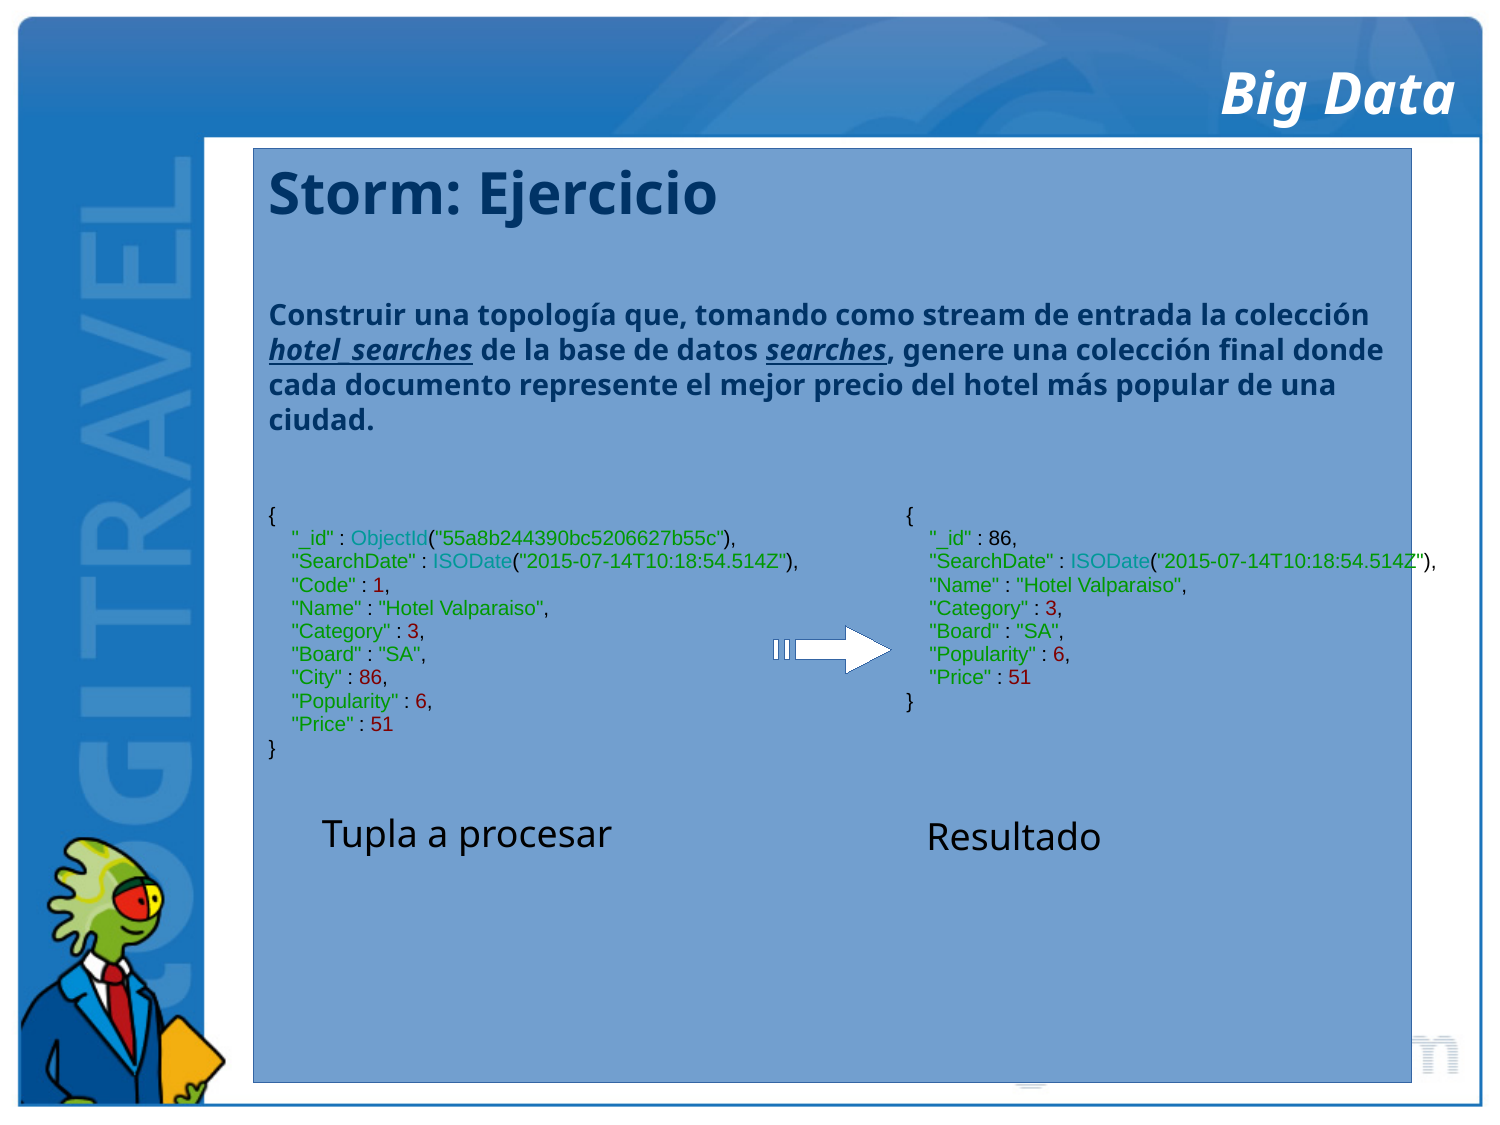

Big Data
Storm: Ejercicio
Construir una topología que, tomando como stream de entrada la colección hotel_searches de la base de datos searches, genere una colección final donde cada documento represente el mejor precio del hotel más popular de una ciudad.
{
 "_id" : ObjectId("55a8b244390bc5206627b55c"),
 "SearchDate" : ISODate("2015-07-14T10:18:54.514Z"),
 "Code" : 1,
 "Name" : "Hotel Valparaiso",
 "Category" : 3,
 "Board" : "SA",
 "City" : 86,
 "Popularity" : 6,
 "Price" : 51
}
{
 "_id" : 86,
 "SearchDate" : ISODate("2015-07-14T10:18:54.514Z"),
 "Name" : "Hotel Valparaiso",
 "Category" : 3,
 "Board" : "SA",
 "Popularity" : 6,
 "Price" : 51
}
Tupla a procesar
Resultado